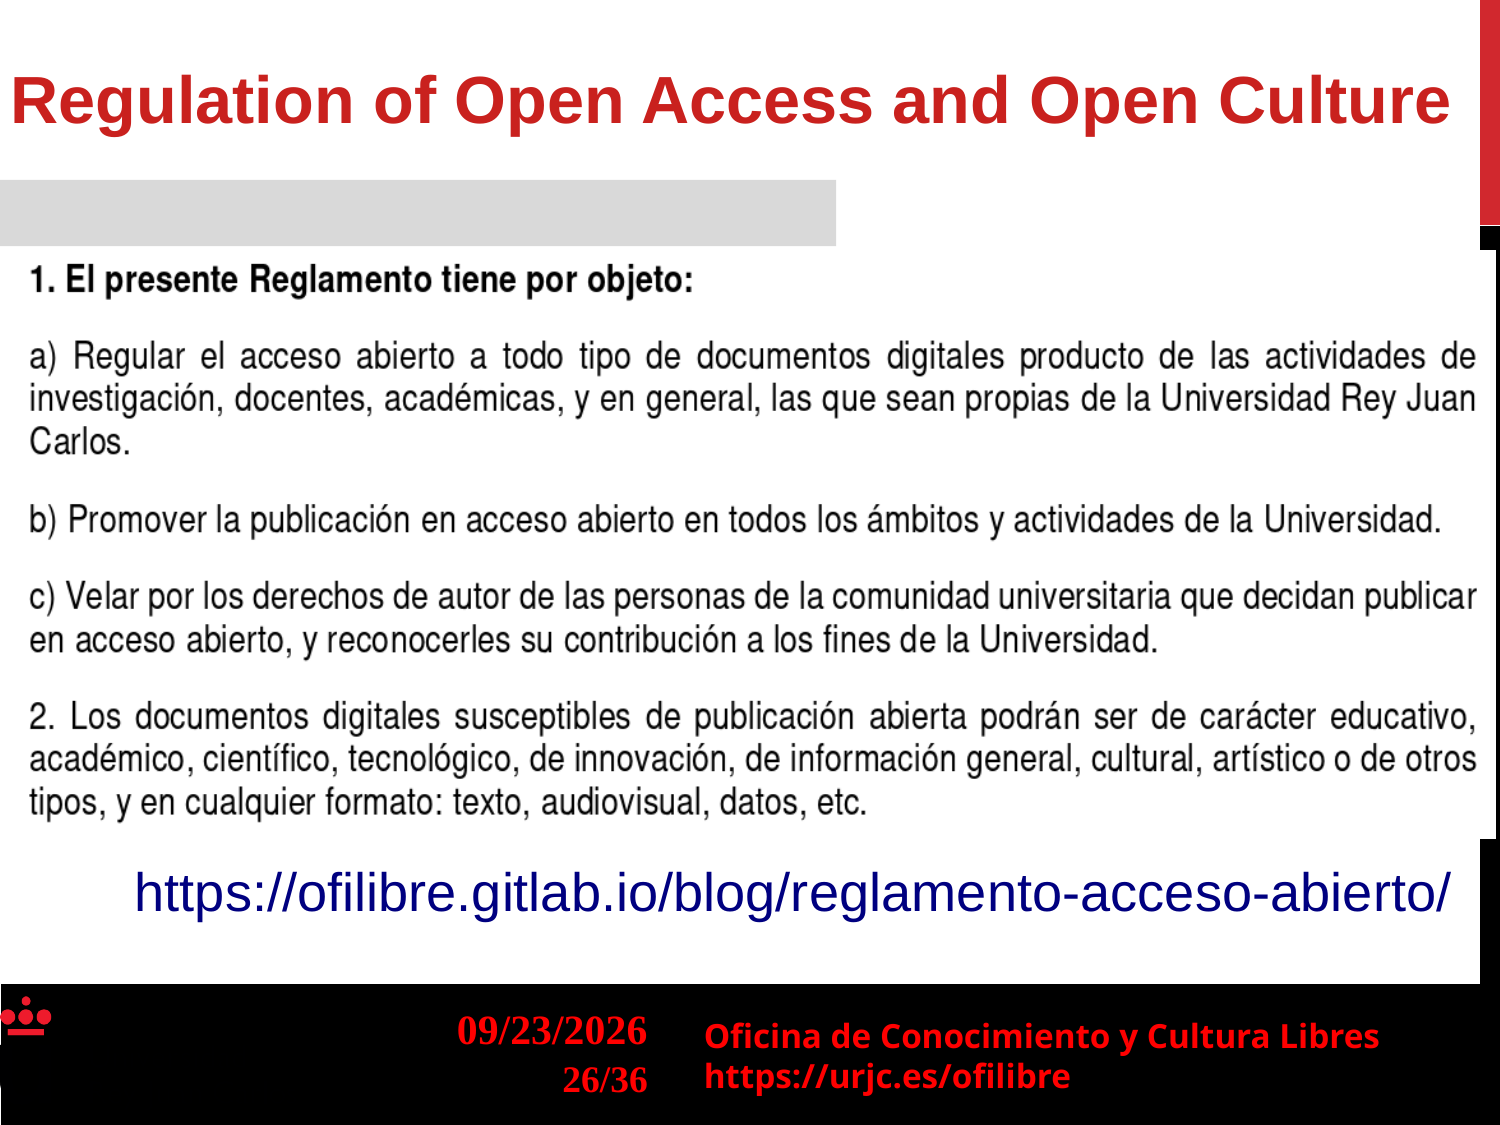

#
Regulation of Open Access and Open Culture
https://ofilibre.gitlab.io/blog/reglamento-acceso-abierto/